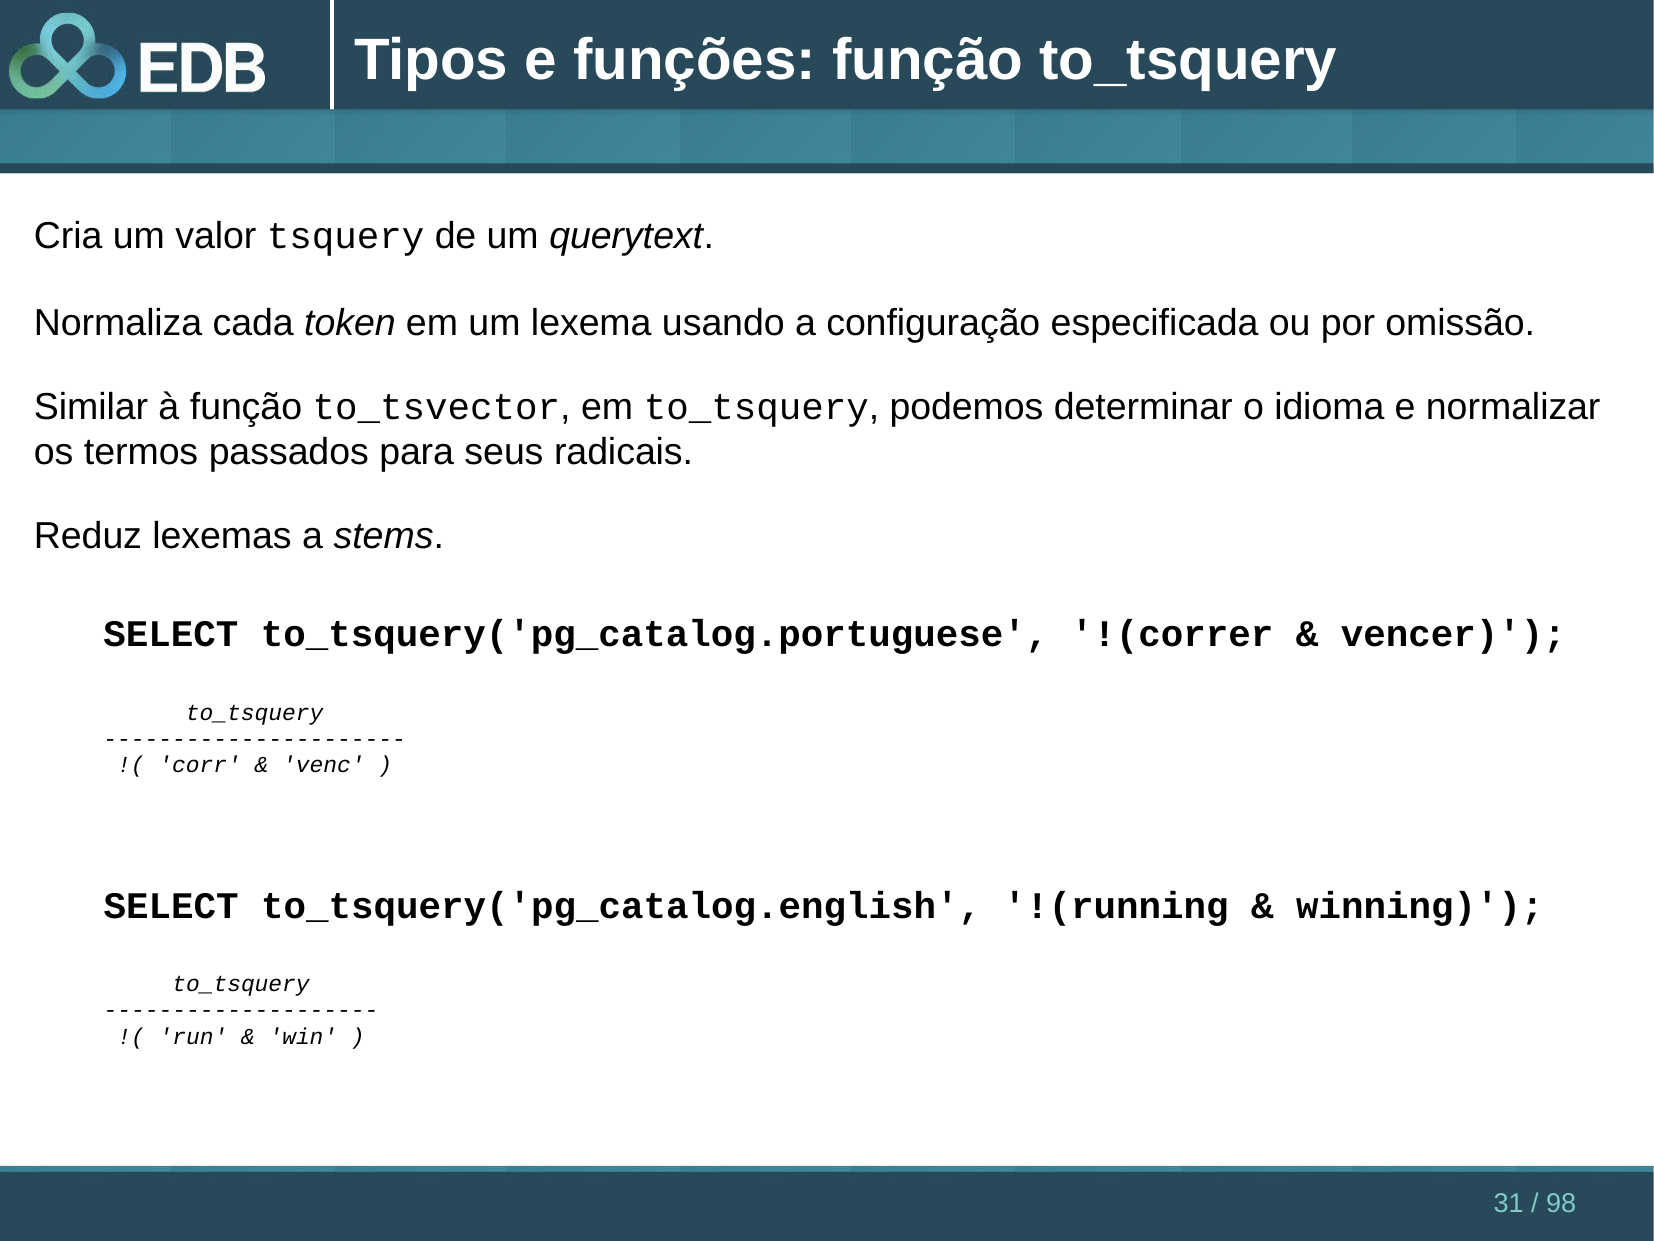

# Tipos e funções: função to_tsquery
Cria um valor tsquery de um querytext.
Normaliza cada token em um lexema usando a configuração especificada ou por omissão.
Similar à função to_tsvector, em to_tsquery, podemos determinar o idioma e normalizar os termos passados para seus radicais.
Reduz lexemas a stems.
SELECT to_tsquery('pg_catalog.portuguese', '!(correr & vencer)');
 to_tsquery
----------------------
 !( 'corr' & 'venc' )
SELECT to_tsquery('pg_catalog.english', '!(running & winning)');
 to_tsquery
--------------------
 !( 'run' & 'win' )